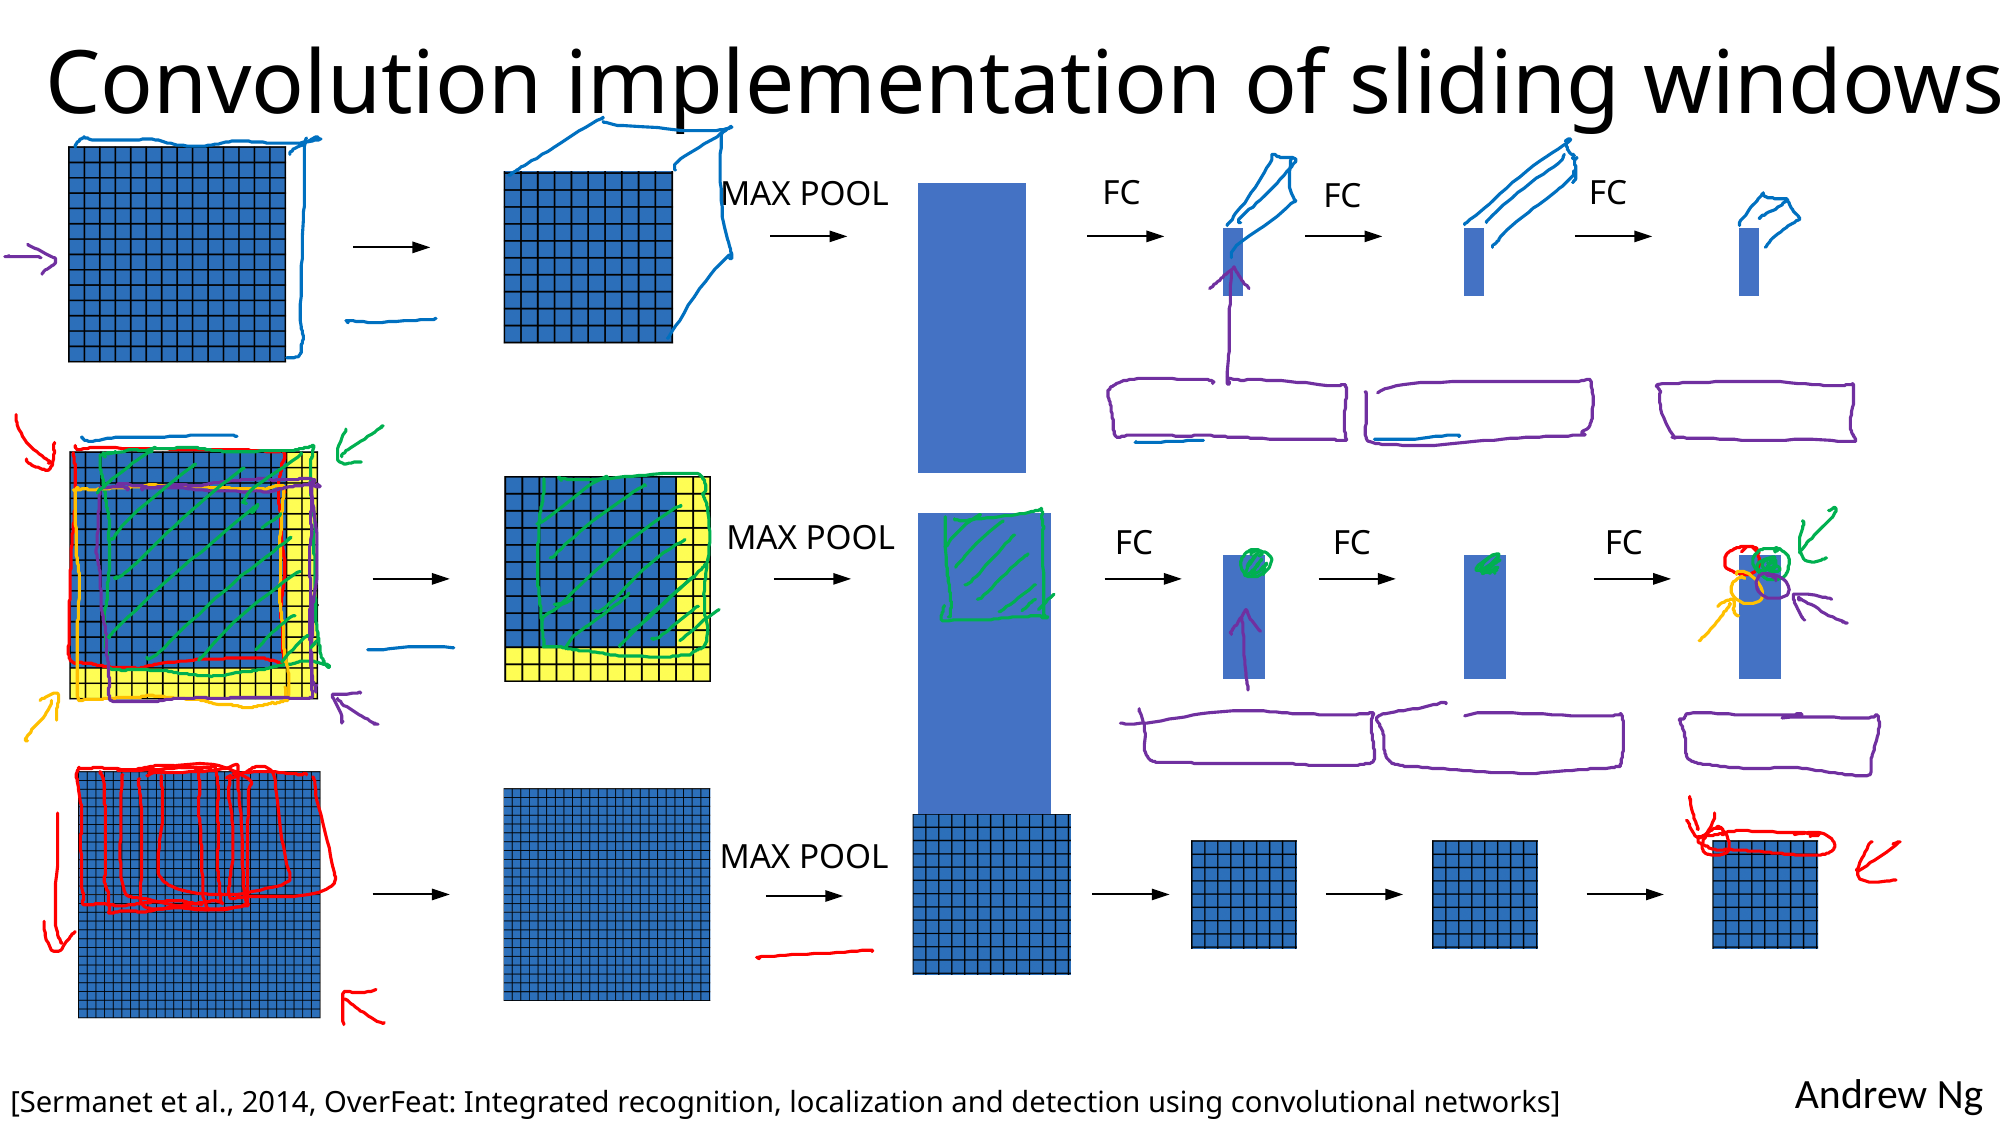

# Convolution implementation of sliding windows
FC
FC
MAX POOL
FC
| | | | | |
| --- | --- | --- | --- | --- |
| | | | | |
| | | | | |
| | | | | |
| | | | | |
| |
| --- |
| |
| --- |
| |
| --- |
MAX POOL
| | | | | | |
| --- | --- | --- | --- | --- | --- |
| | | | | | |
| | | | | | |
| | | | | | |
| | | | | | |
| | | | | | |
FC
FC
FC
| | |
| --- | --- |
| | |
| | |
| --- | --- |
| | |
| | |
| --- | --- |
| | |
MAX POOL
[Sermanet et al., 2014, OverFeat: Integrated recognition, localization and detection using convolutional networks]